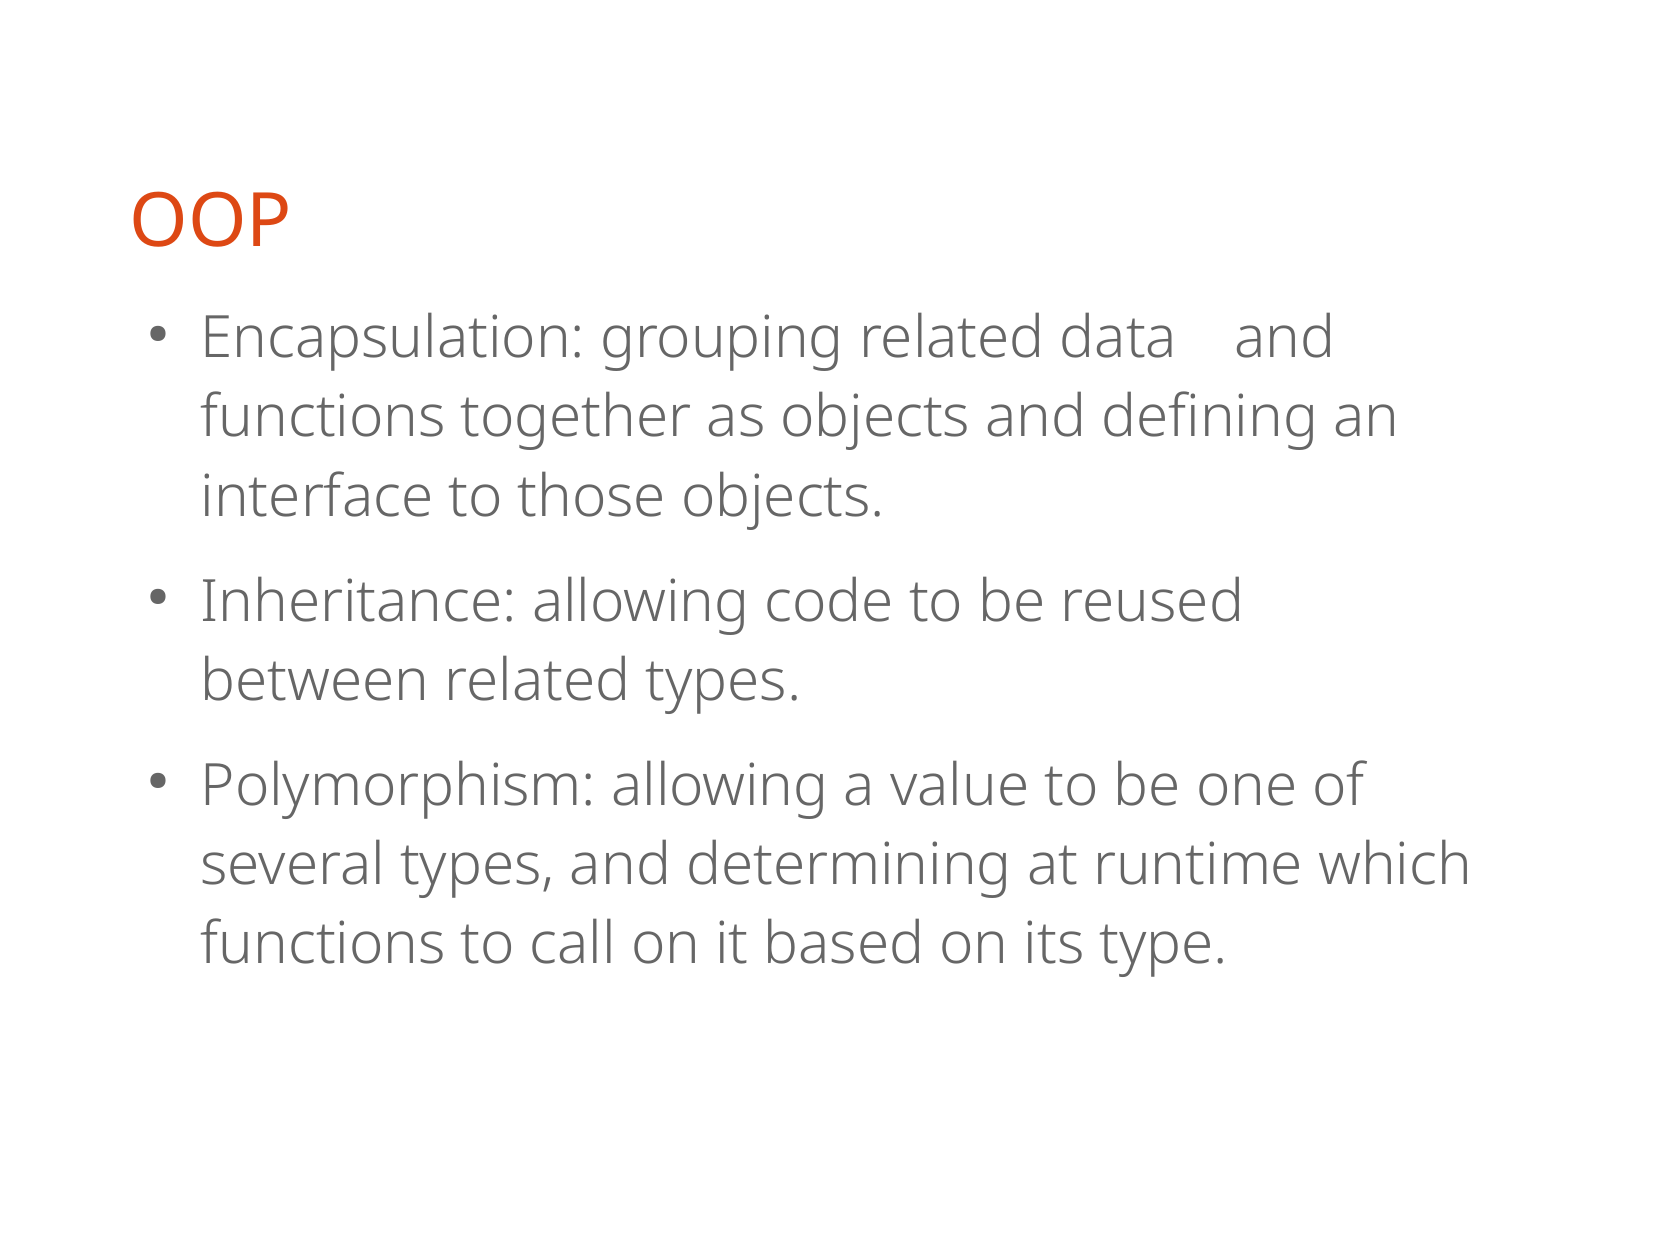

# OOP
Encapsulation: grouping related data	and	functions together as objects and defining an	interface to those objects.
Inheritance: allowing code to be reused	between related types.
Polymorphism: allowing a value to be one of several types, and determining at runtime which functions to call on it based on its type.